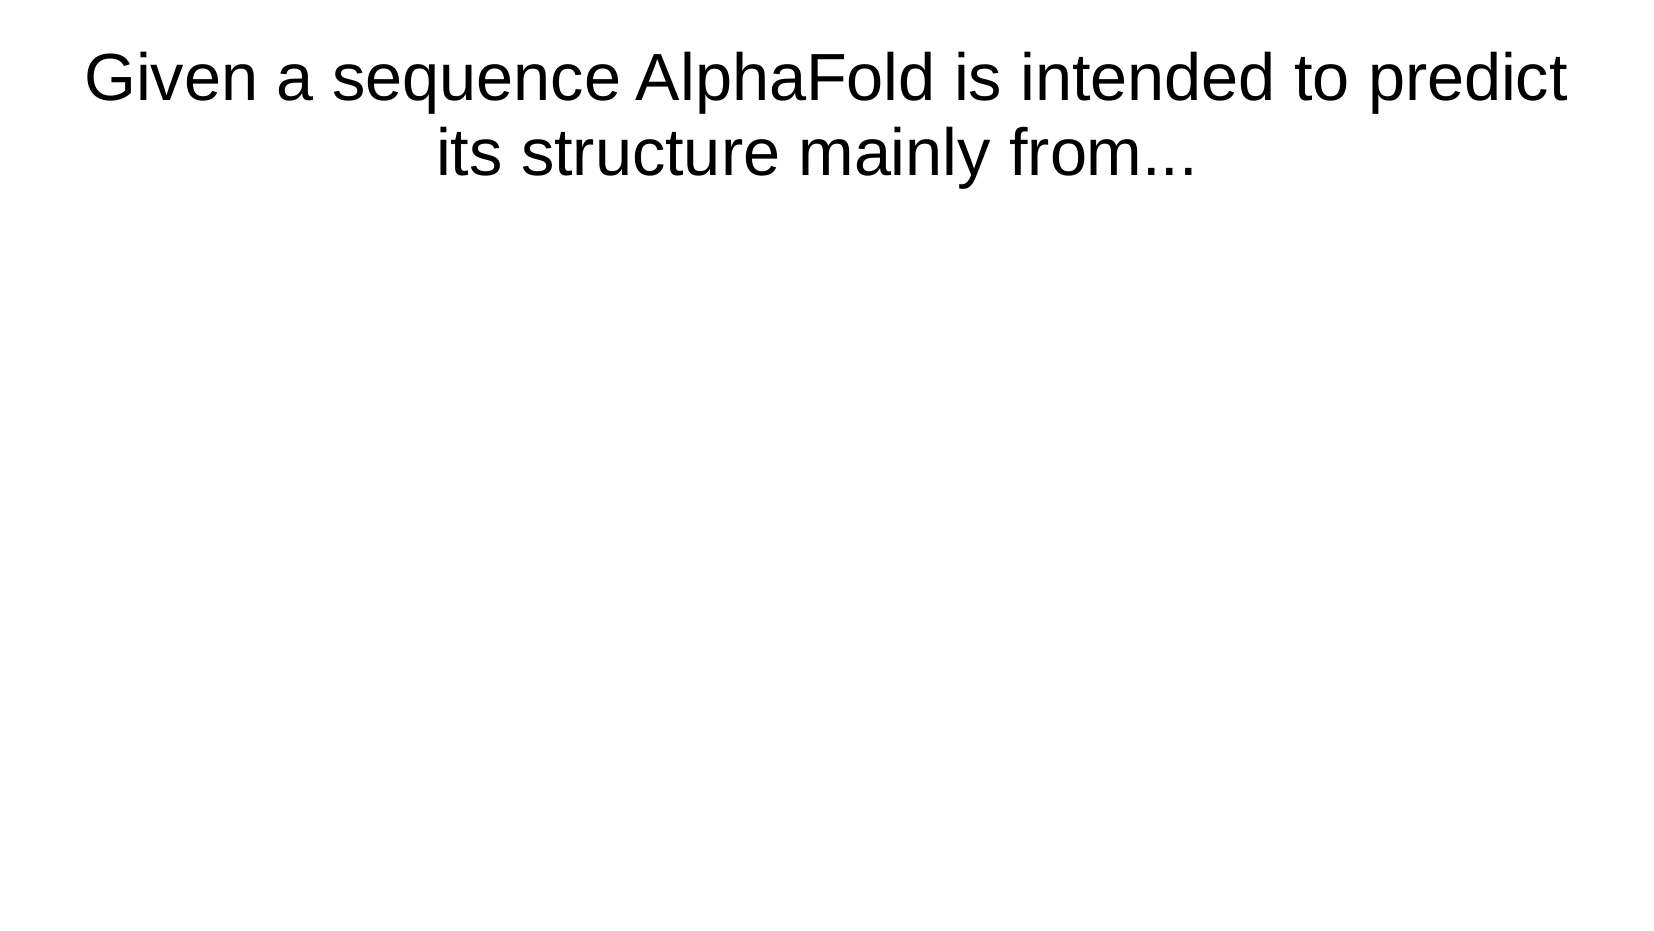

# Given a sequence AlphaFold is intended to predict its structure mainly from...